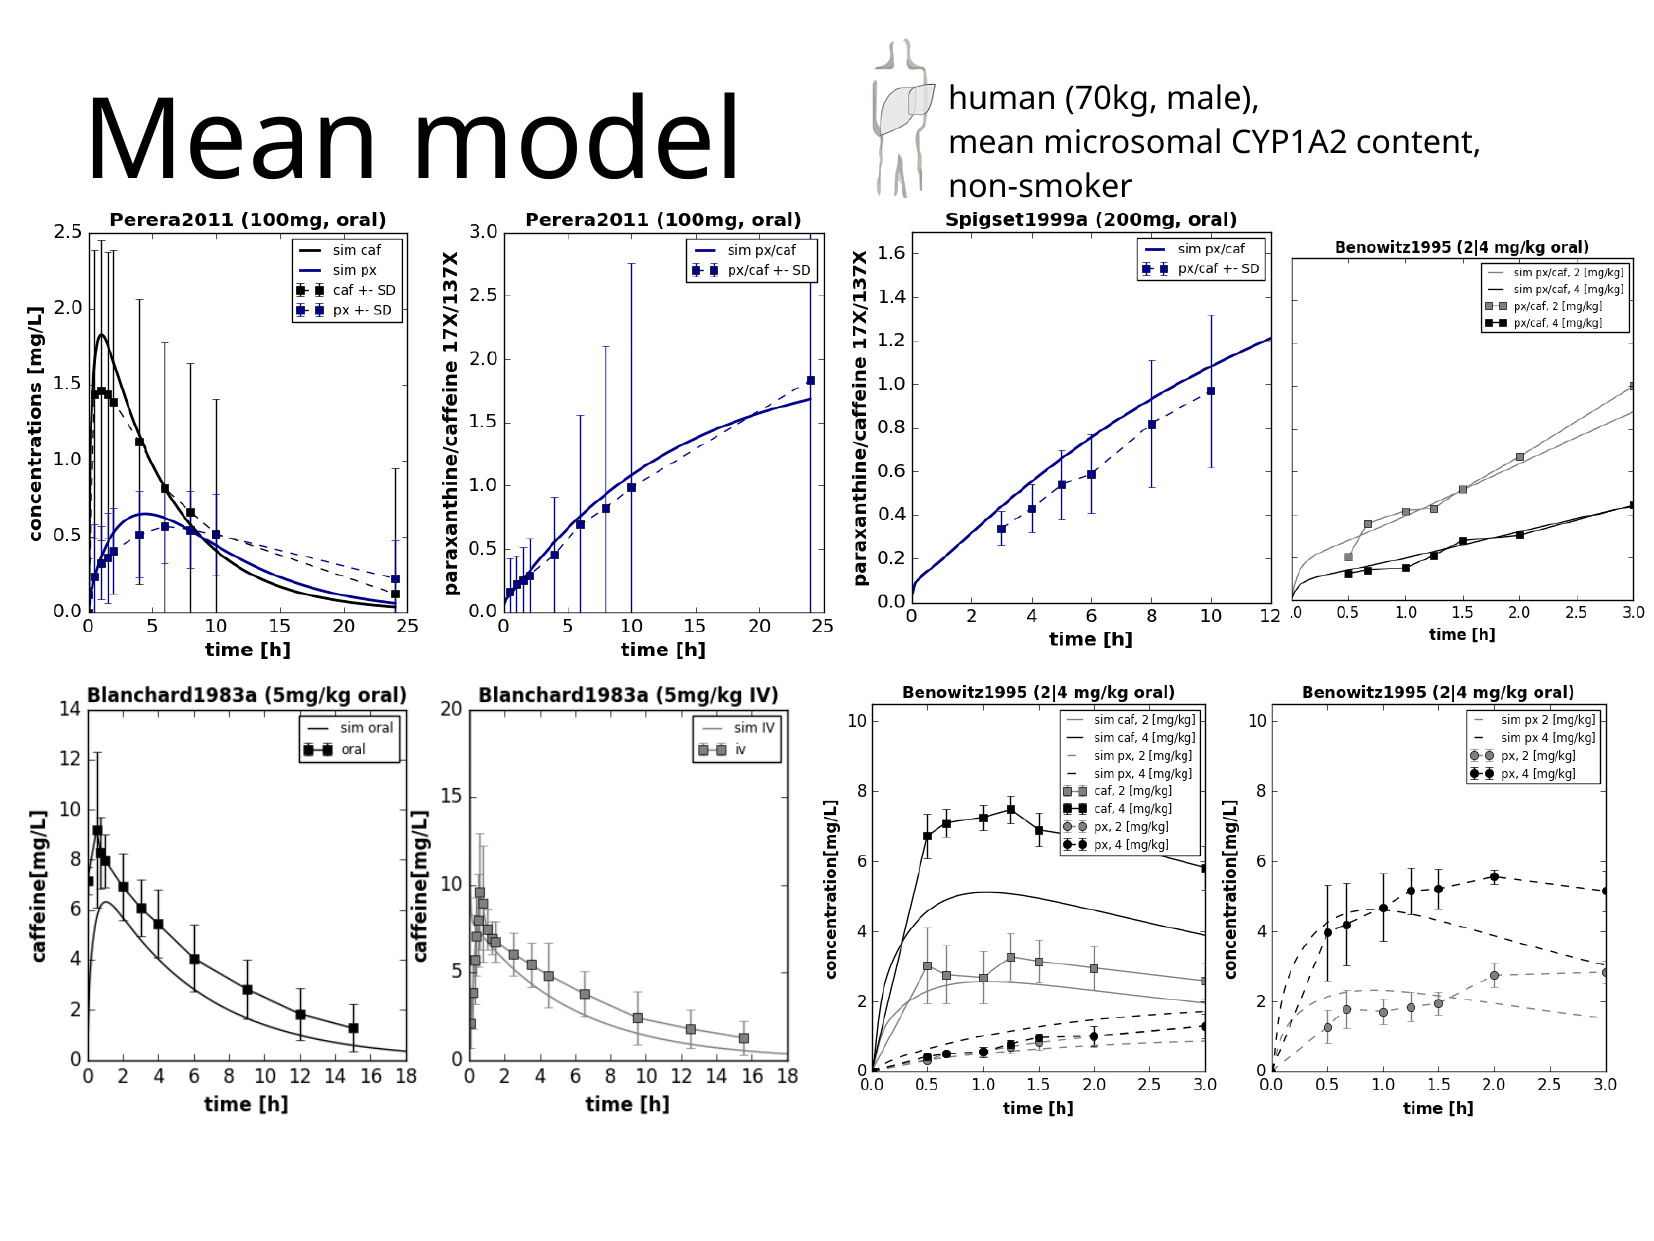

# Mean model
human (70kg, male),
mean microsomal CYP1A2 content,
non-smoker
Model version 2